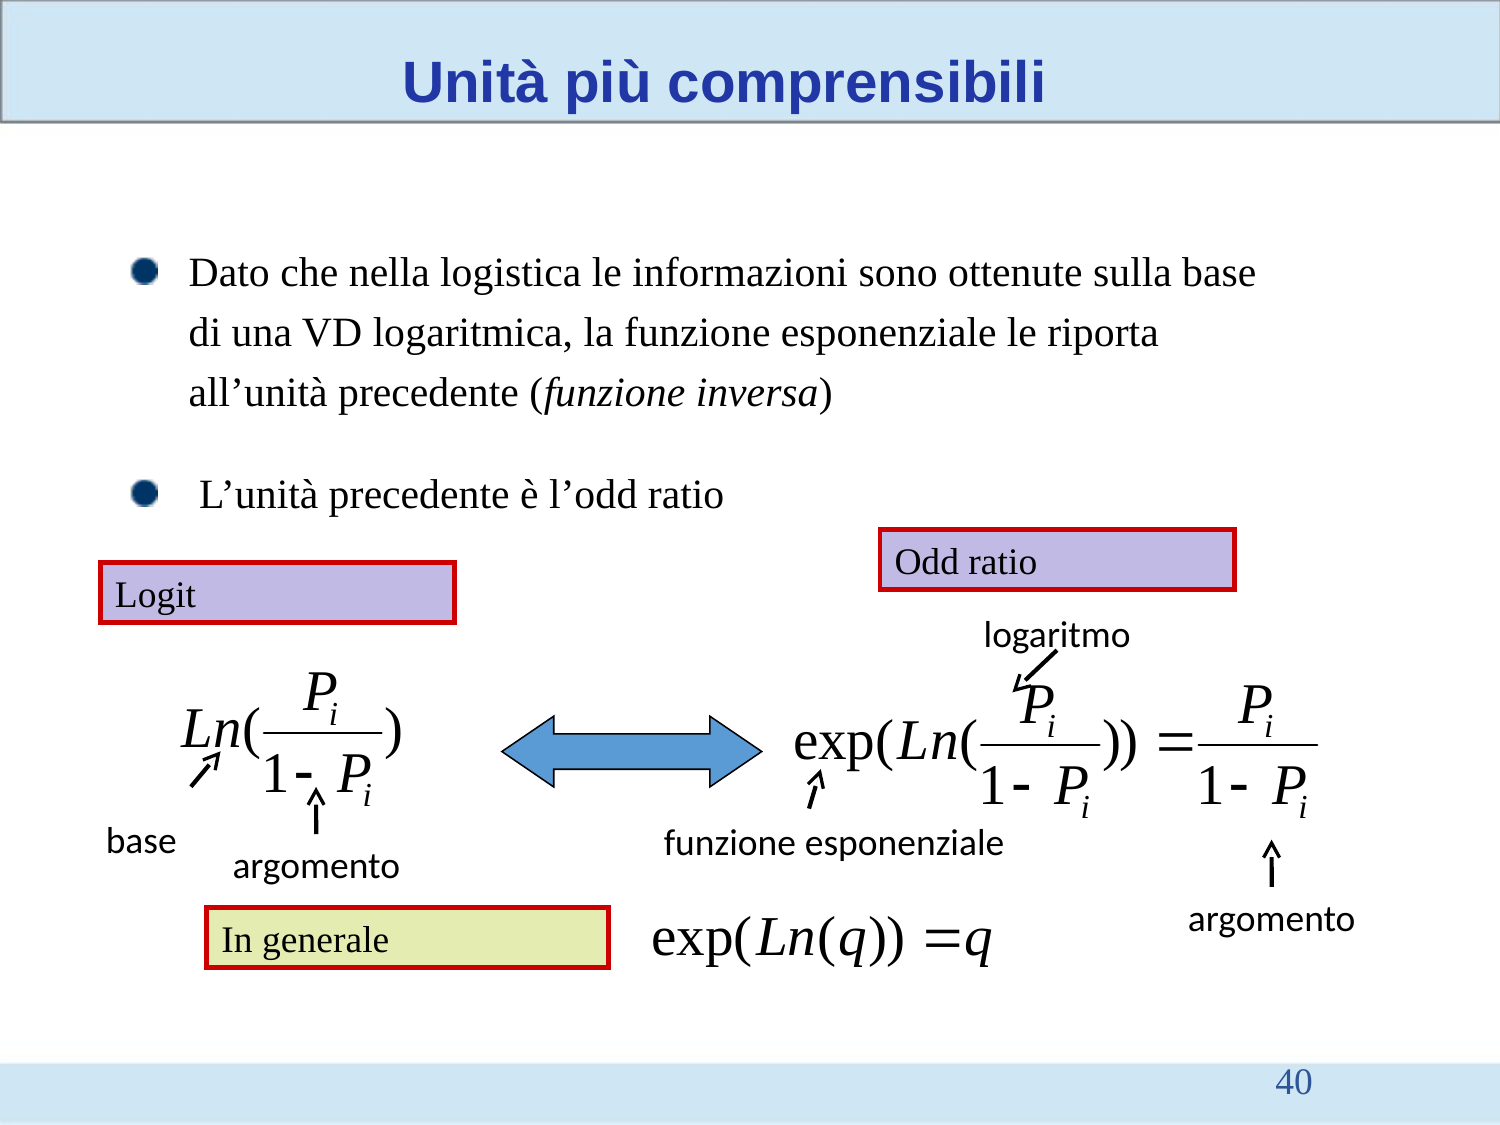

# Unità più comprensibili
Dato che nella logistica le informazioni sono ottenute sulla base di una VD logaritmica, la funzione esponenziale le riporta all’unità precedente (funzione inversa)
 L’unità precedente è l’odd ratio
Odd ratio
Logit
logaritmo
base
funzione esponenziale
argomento
argomento
In generale